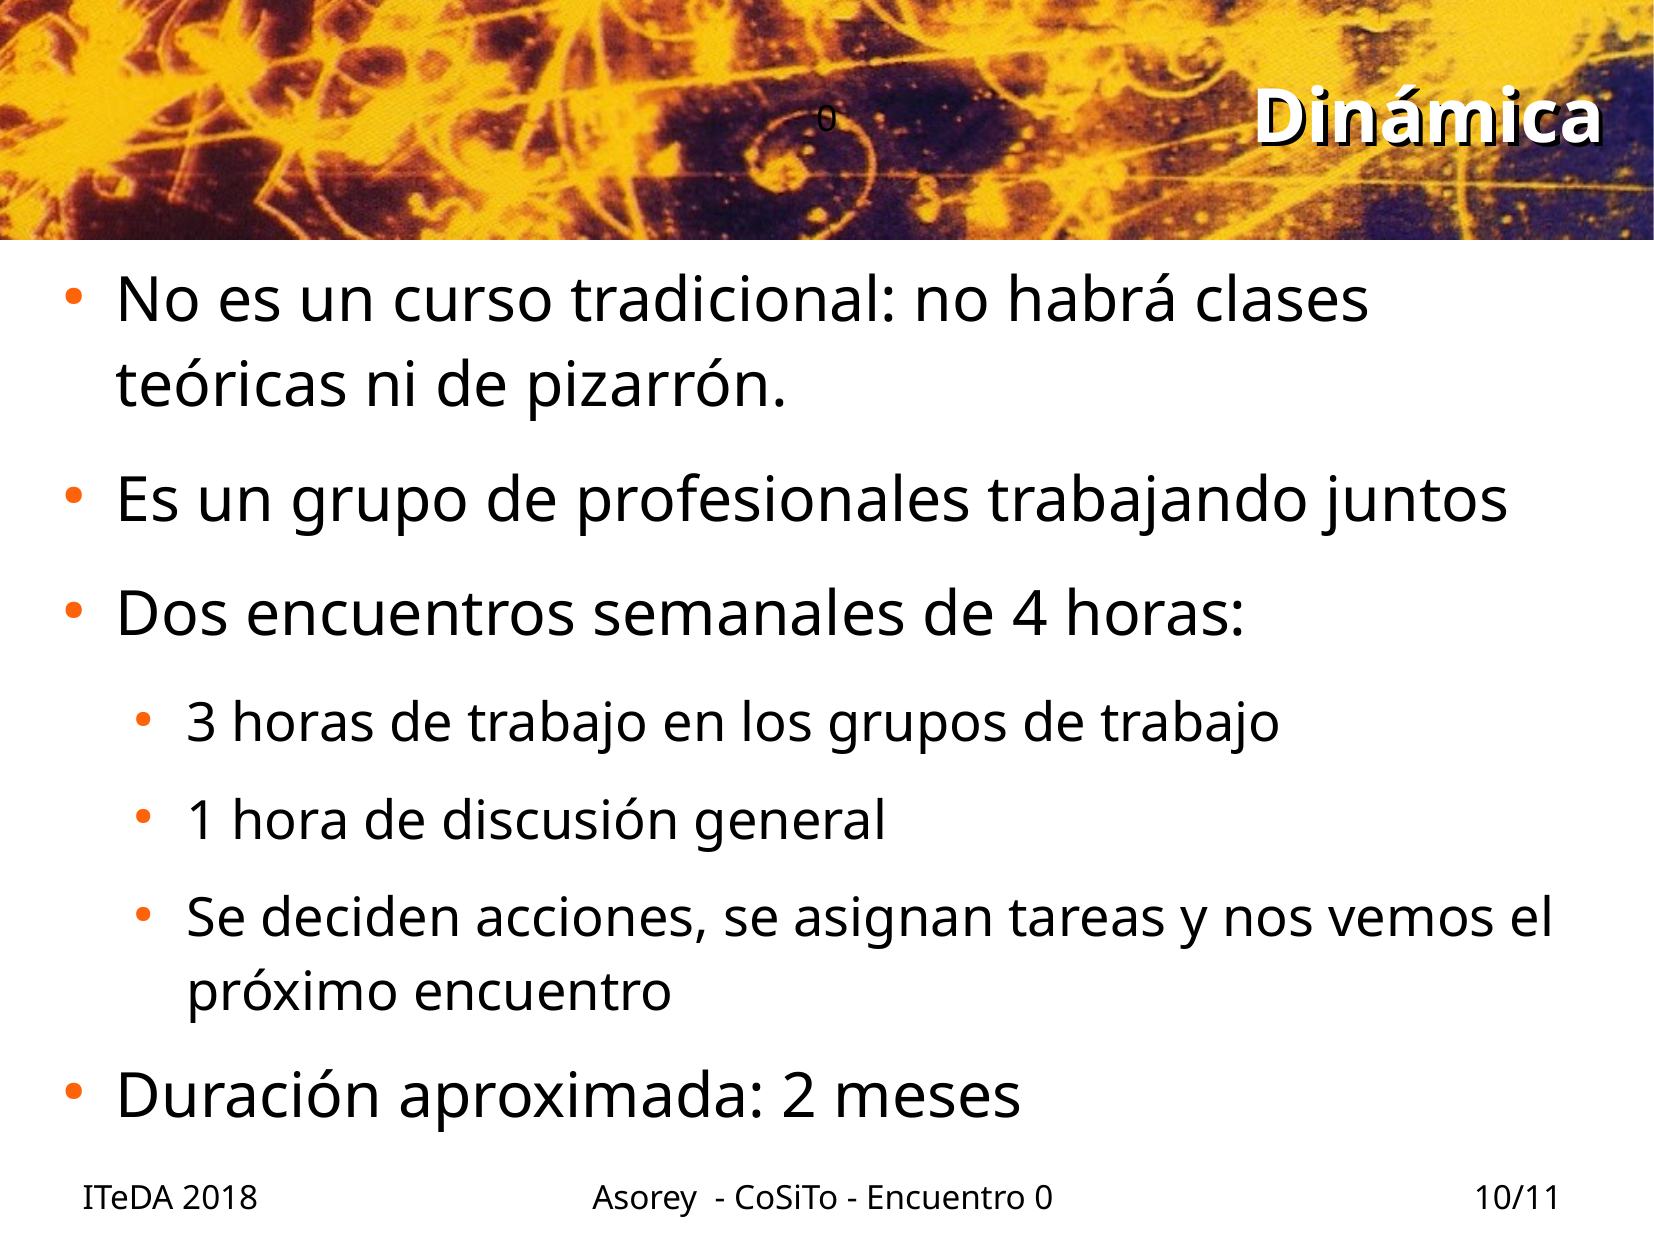

# Dinámica
No es un curso tradicional: no habrá clases teóricas ni de pizarrón.
Es un grupo de profesionales trabajando juntos
Dos encuentros semanales de 4 horas:
3 horas de trabajo en los grupos de trabajo
1 hora de discusión general
Se deciden acciones, se asignan tareas y nos vemos el próximo encuentro
Duración aproximada: 2 meses
ITeDA 2018
Asorey - CoSiTo - Encuentro 0
10